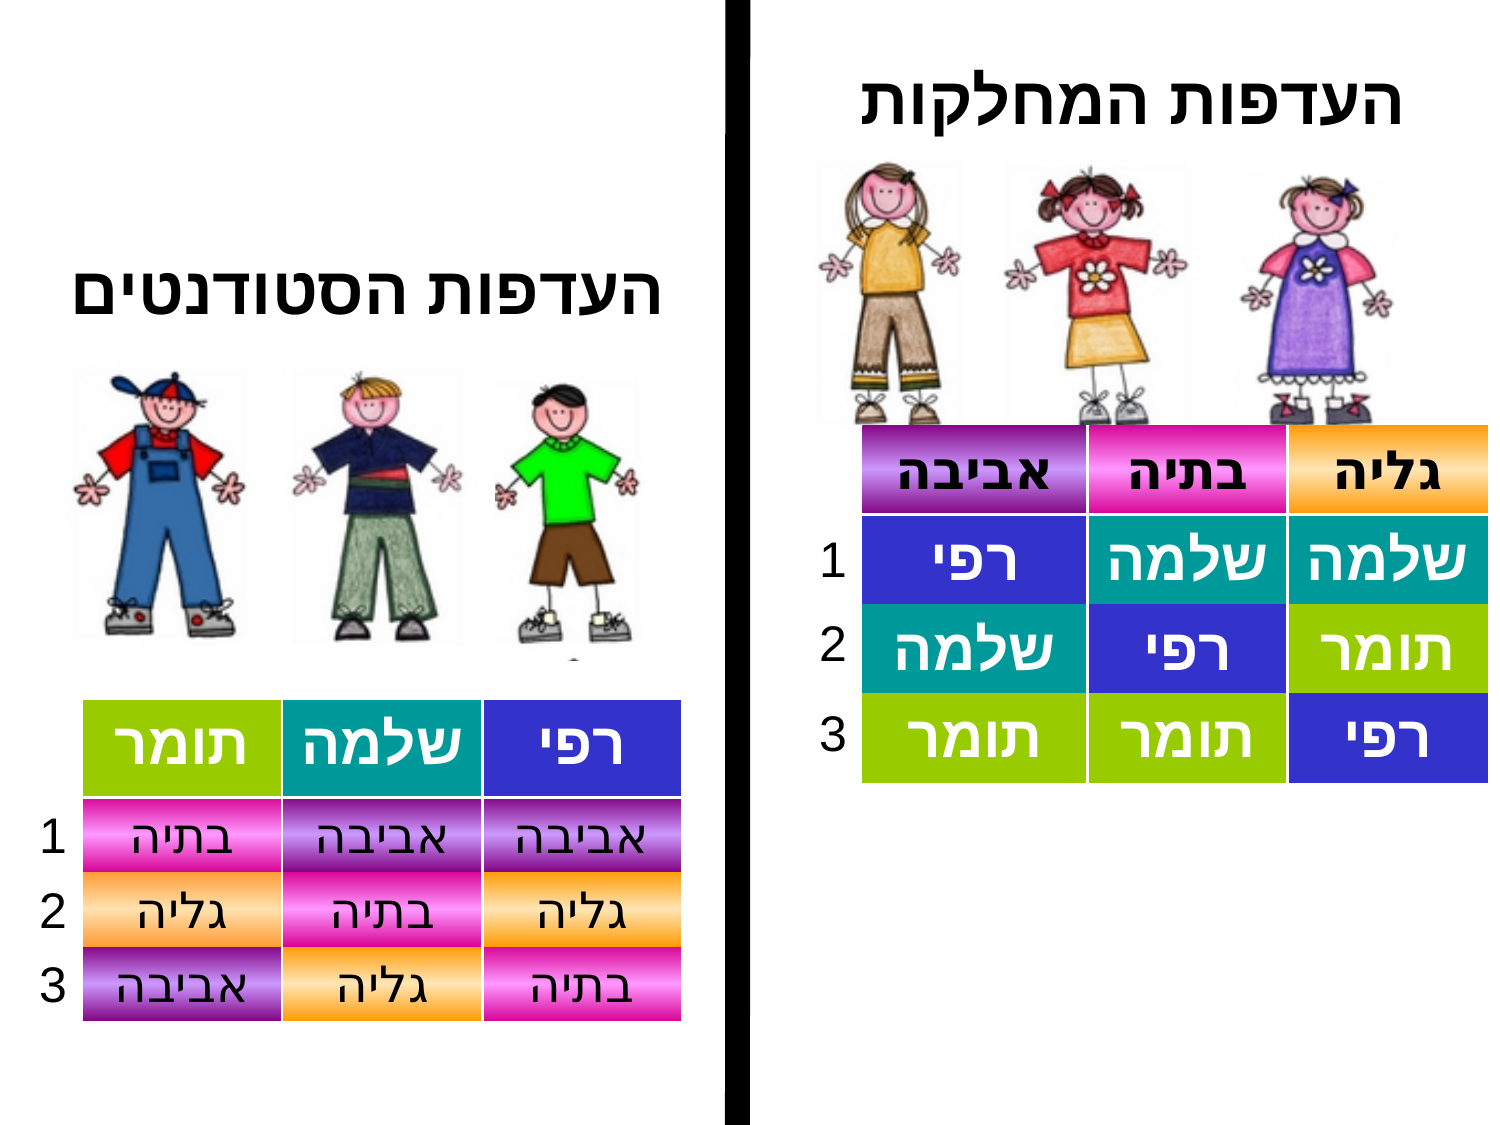

העדפות המחלקות
העדפות הסטודנטים
| גליה | בתיה | אביבה | |
| --- | --- | --- | --- |
| שלמה | שלמה | רפי | 1 |
| תומר | רפי | שלמה | 2 |
| | | | 3 |
| רפי | תומר | תומר | |
| רפי | שלמה | תומר | |
| --- | --- | --- | --- |
| אביבה | אביבה | בתיה | 1 |
| גליה | בתיה | גליה | 2 |
| בתיה | גליה | אביבה | 3 |